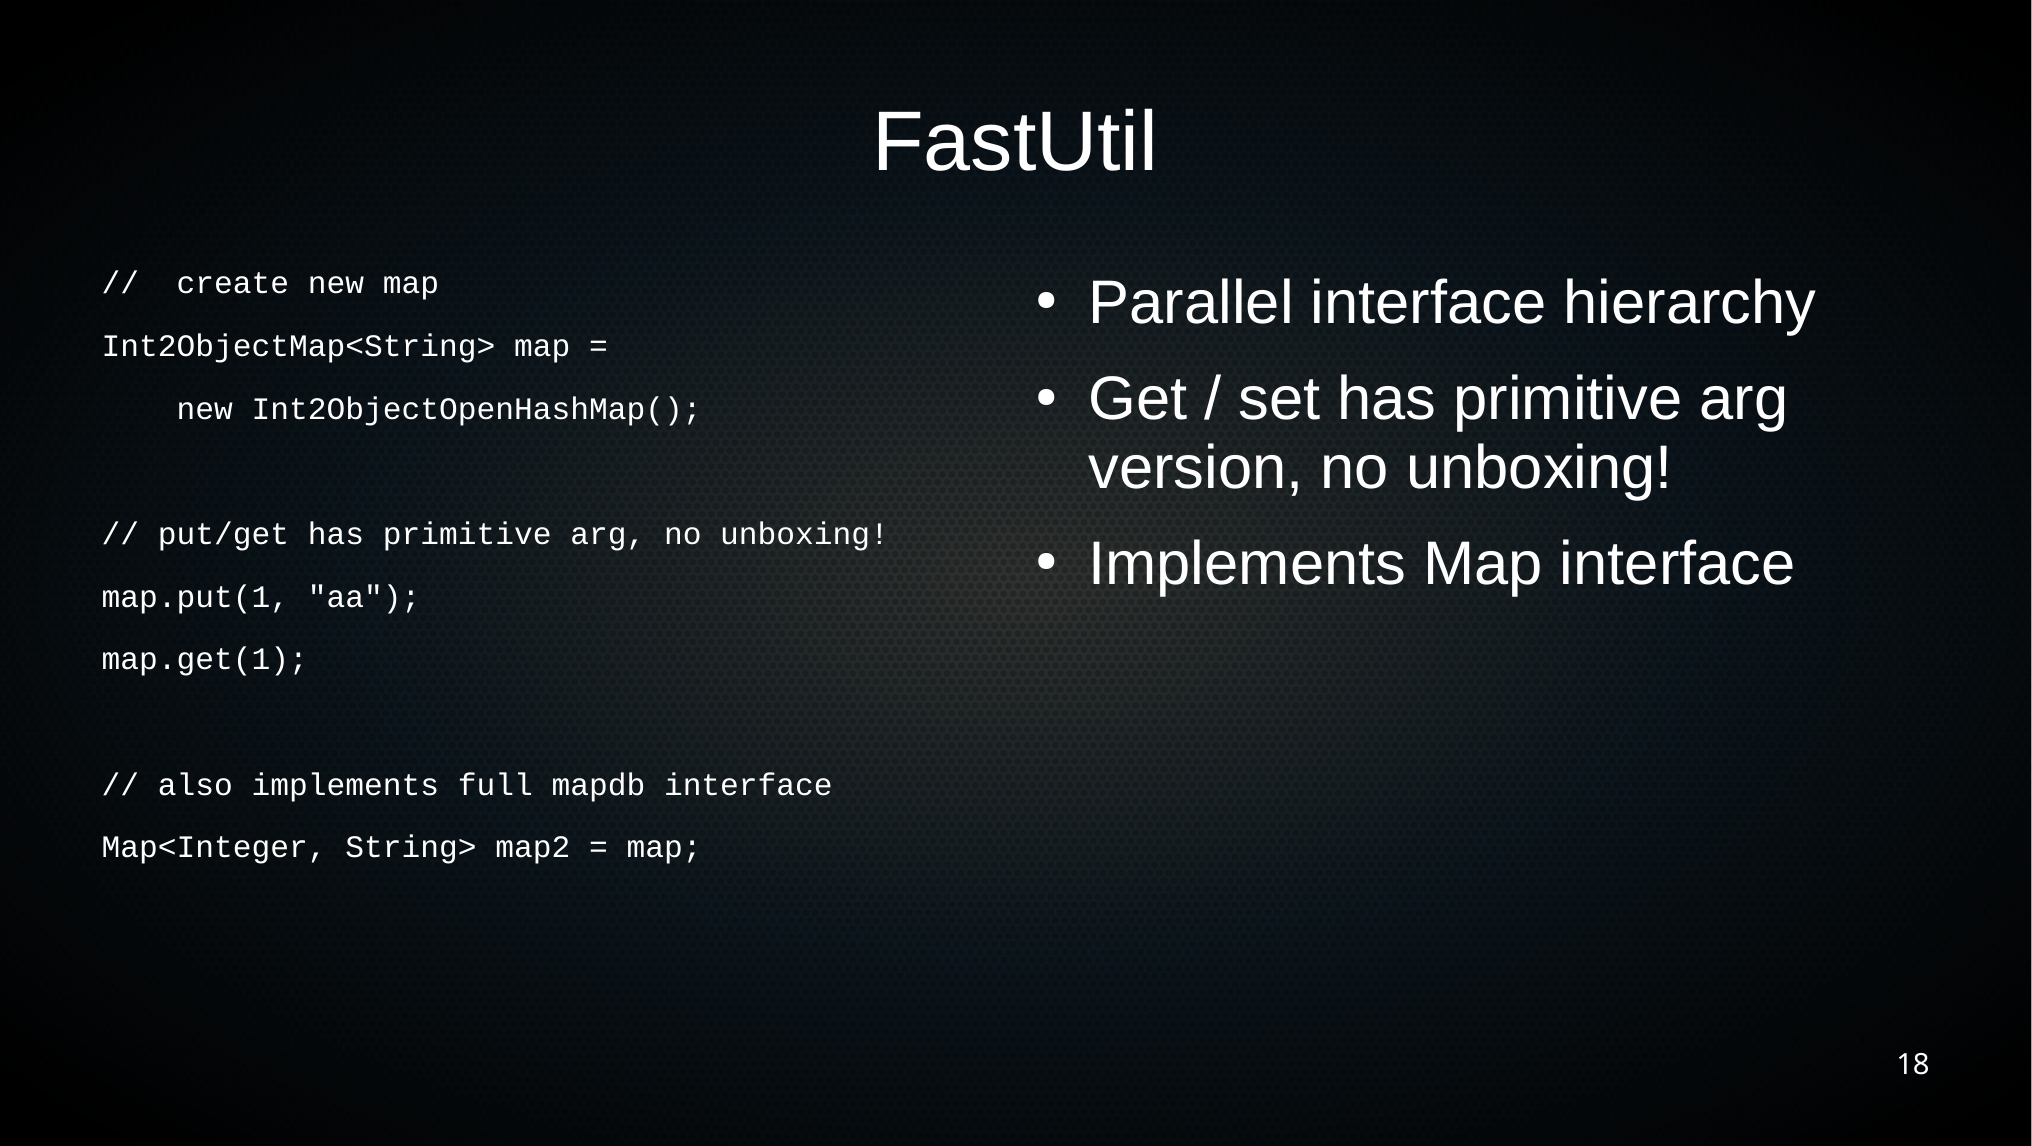

# FastUtil
// create new map
Int2ObjectMap<String> map =
 new Int2ObjectOpenHashMap();
// put/get has primitive arg, no unboxing!
map.put(1, "aa");
map.get(1);
// also implements full mapdb interface
Map<Integer, String> map2 = map;
Parallel interface hierarchy
Get / set has primitive arg version, no unboxing!
Implements Map interface
18